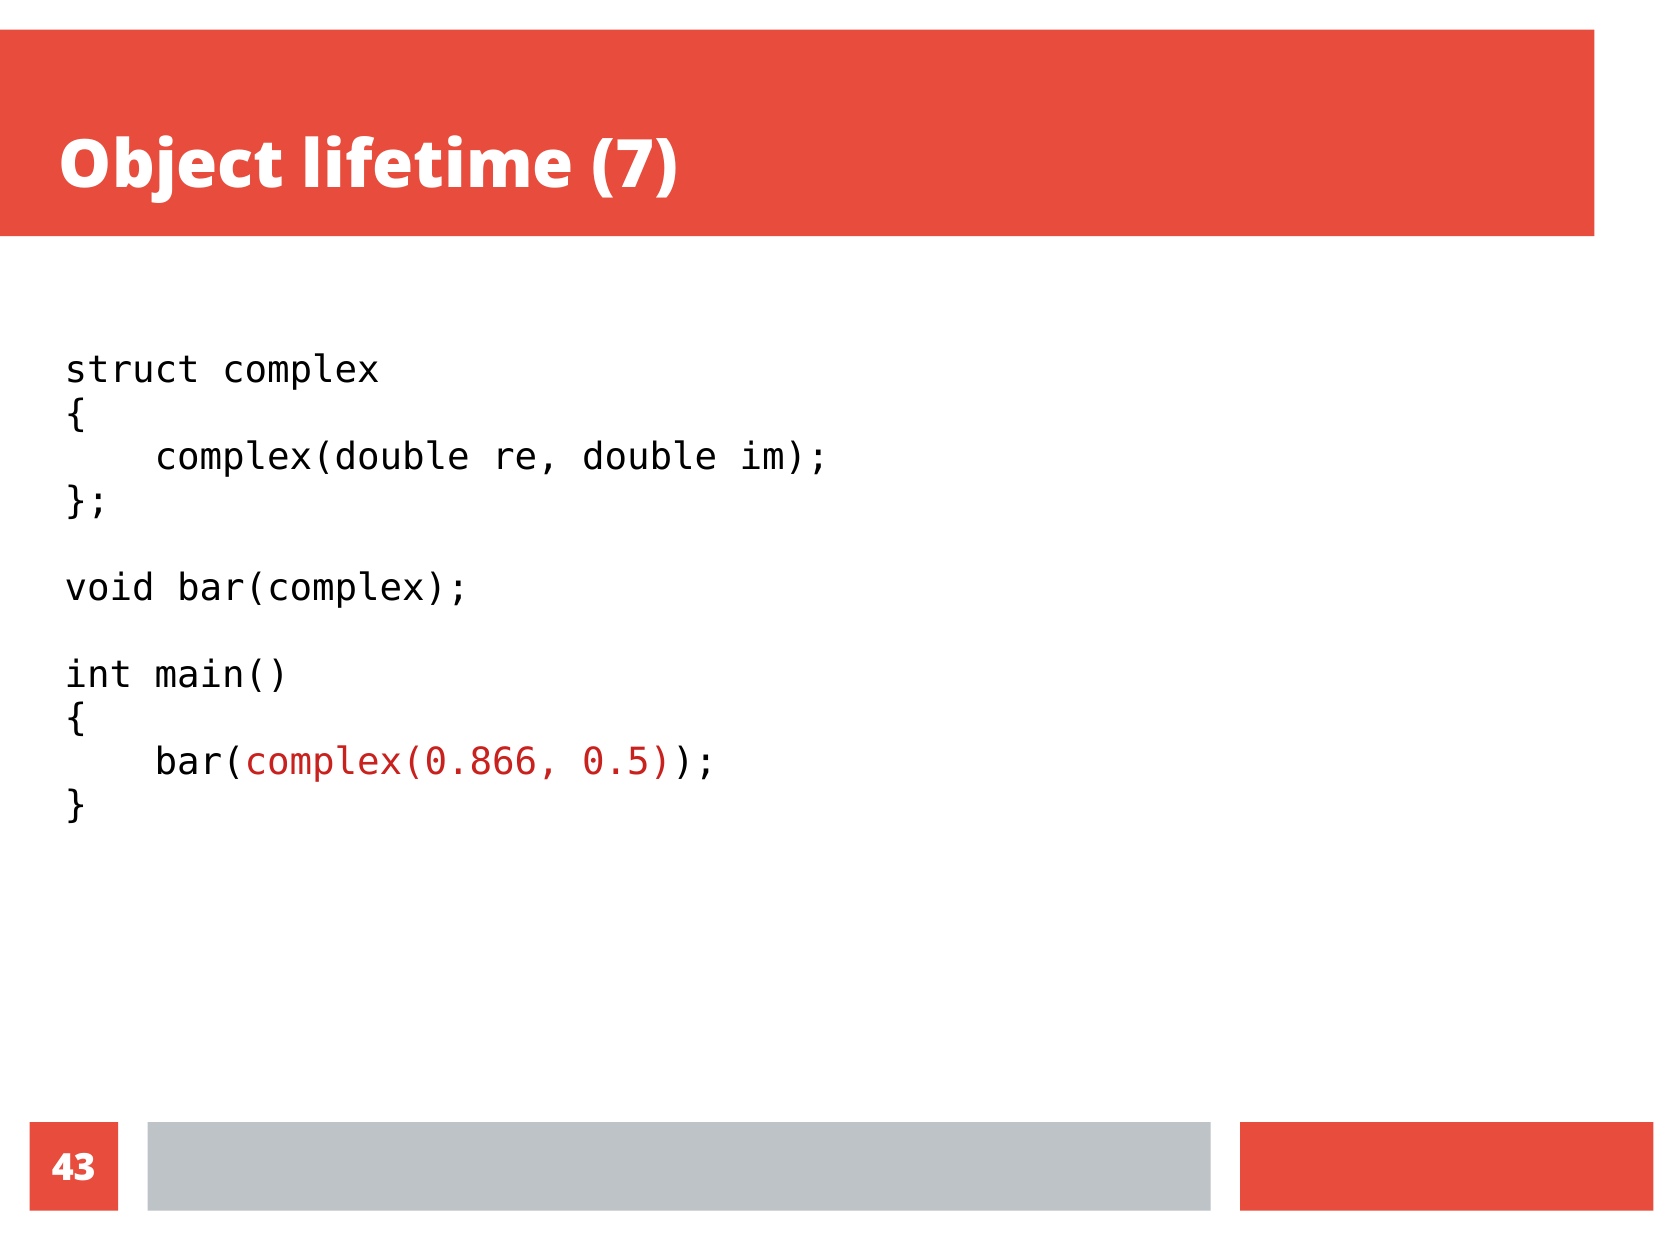

# Object lifetime (7)
struct complex
{
 complex(double re, double im);
};
void bar(complex);
int main()
{
 bar(complex(0.866, 0.5));
}
43